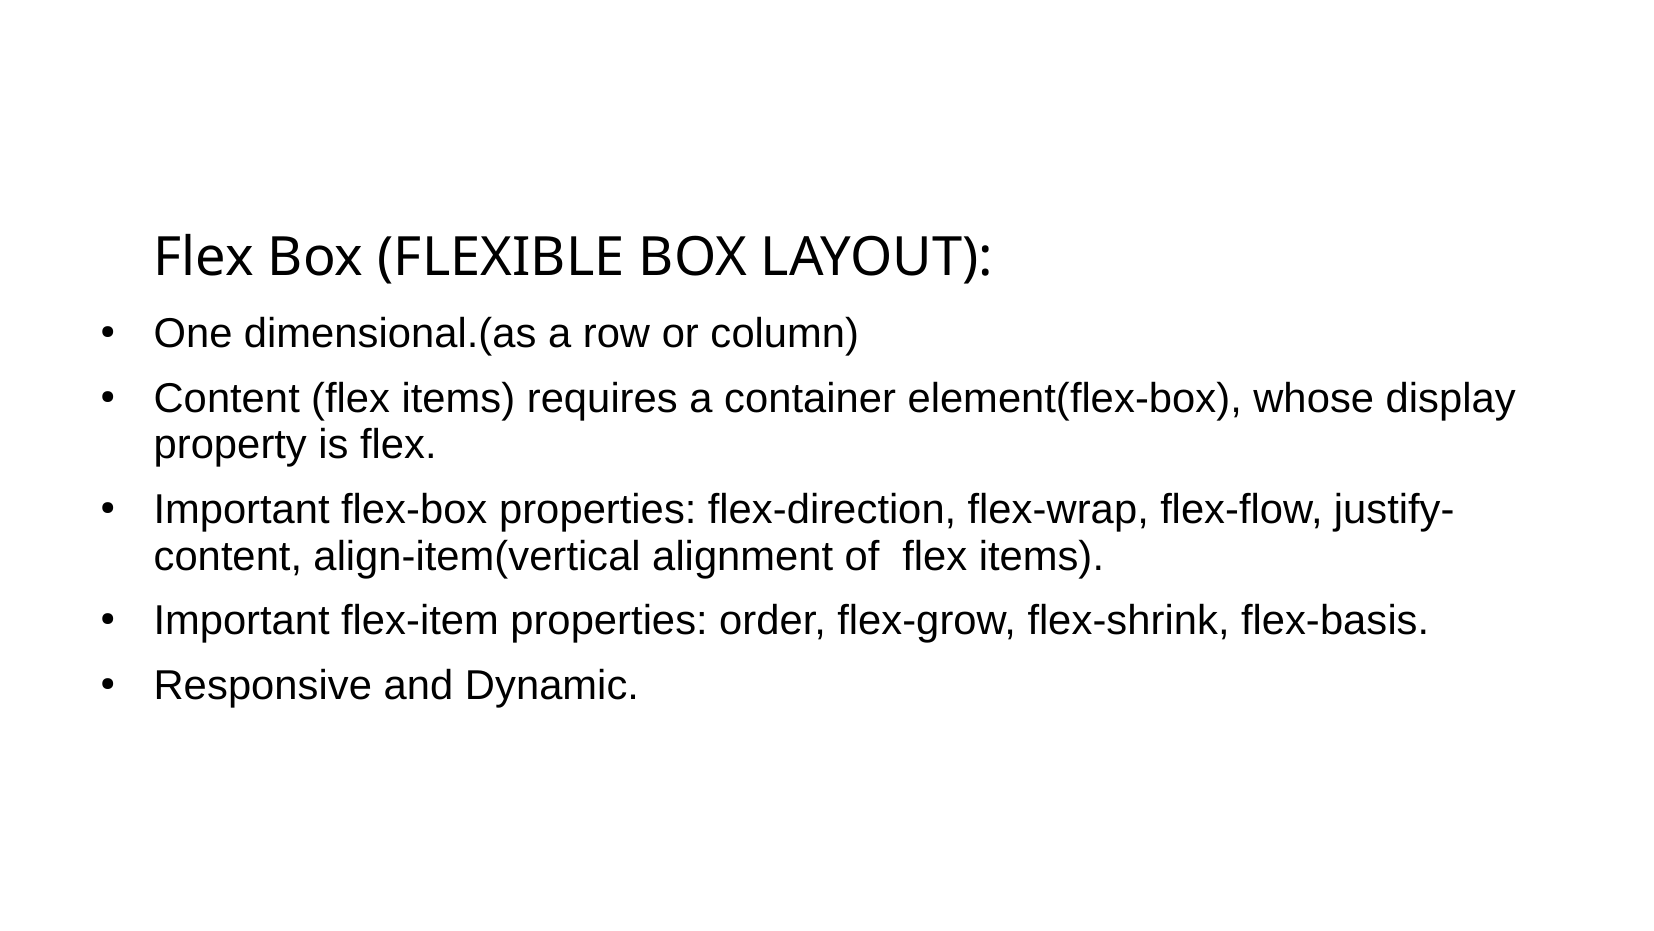

# Flex Box (FLEXIBLE BOX LAYOUT):
One dimensional.(as a row or column)
Content (flex items) requires a container element(flex-box), whose display property is flex.
Important flex-box properties: flex-direction, flex-wrap, flex-flow, justify-content, align-item(vertical alignment of flex items).
Important flex-item properties: order, flex-grow, flex-shrink, flex-basis.
Responsive and Dynamic.